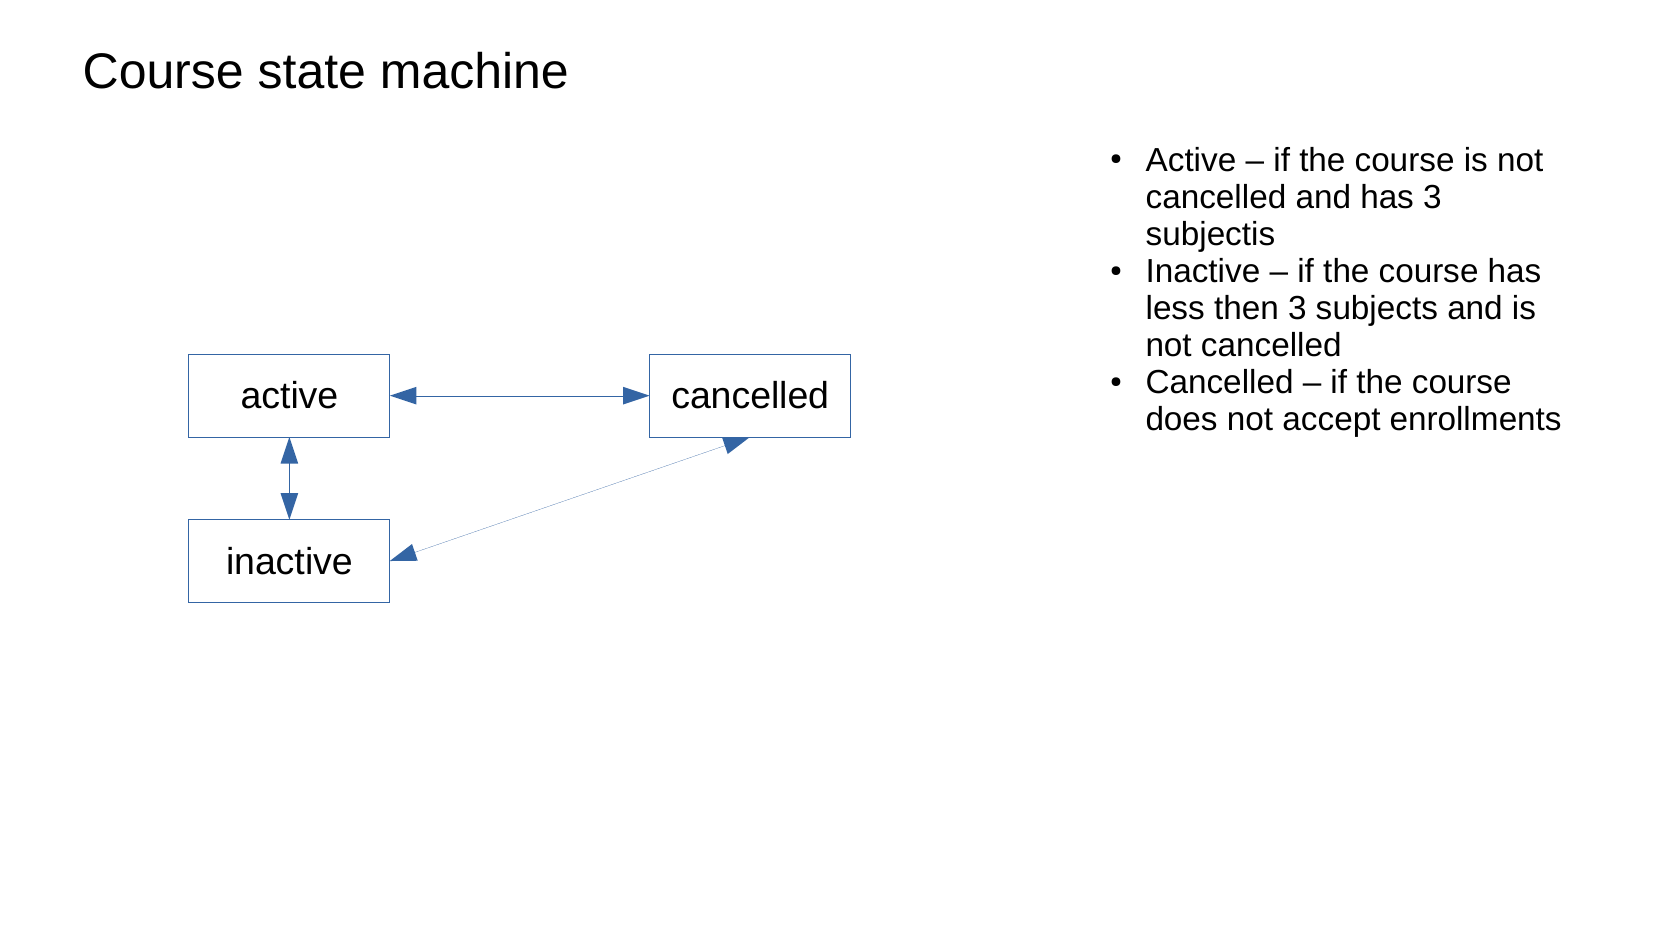

# Course state machine
Active – if the course is not cancelled and has 3 subjectis
Inactive – if the course has less then 3 subjects and is not cancelled
Cancelled – if the course does not accept enrollments
active
cancelled
inactive